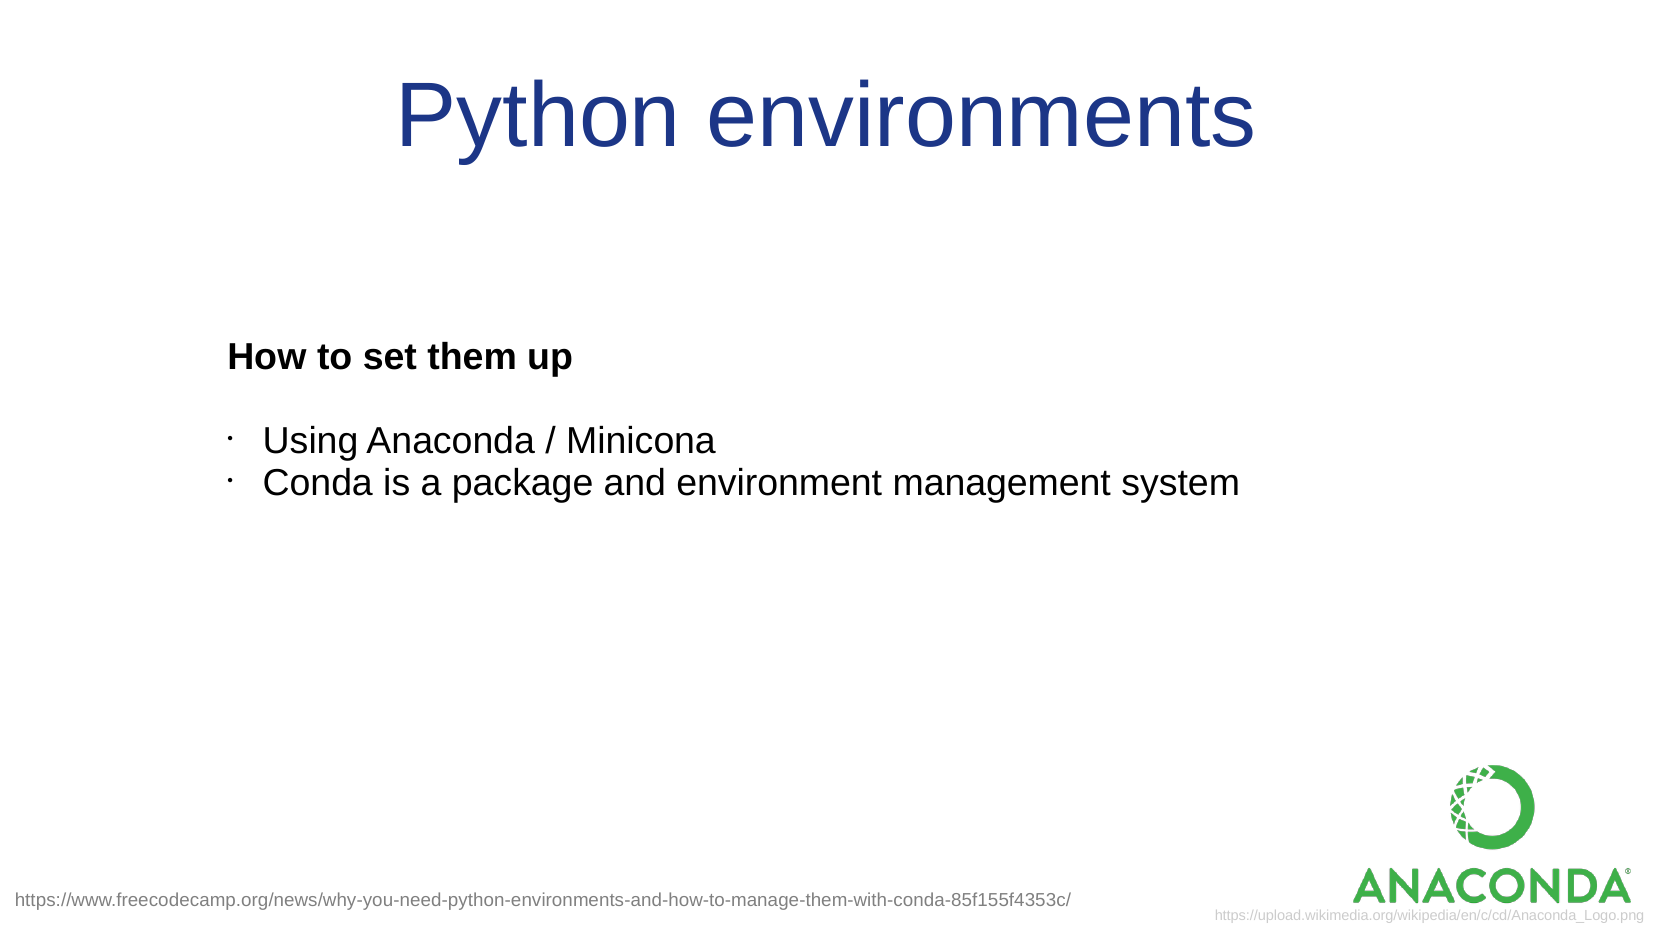

# Python environments
How to set them up
Using Anaconda / Minicona
Conda is a package and environment management system
https://upload.wikimedia.org/wikipedia/en/c/cd/Anaconda_Logo.png
https://www.freecodecamp.org/news/why-you-need-python-environments-and-how-to-manage-them-with-conda-85f155f4353c/